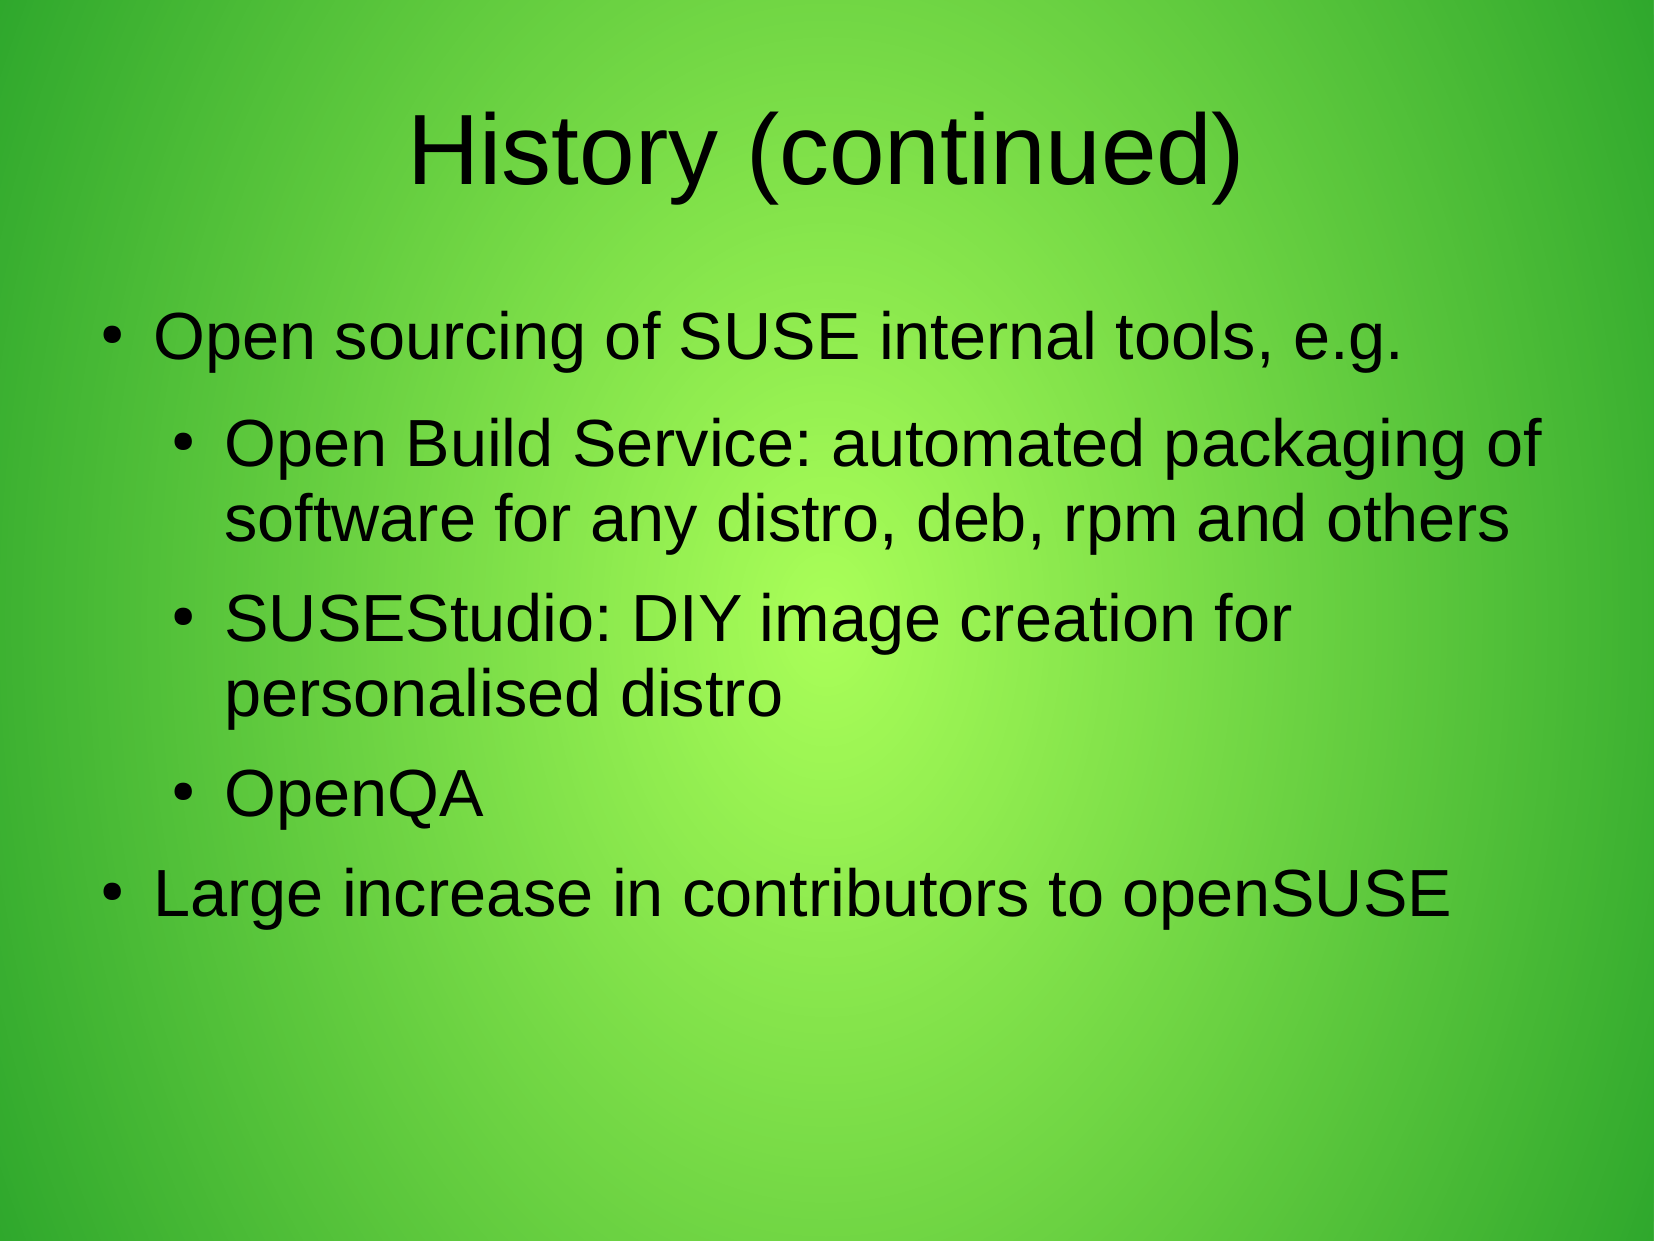

# History (continued)
Open sourcing of SUSE internal tools, e.g.
Open Build Service: automated packaging of software for any distro, deb, rpm and others
SUSEStudio: DIY image creation for personalised distro
OpenQA
Large increase in contributors to openSUSE